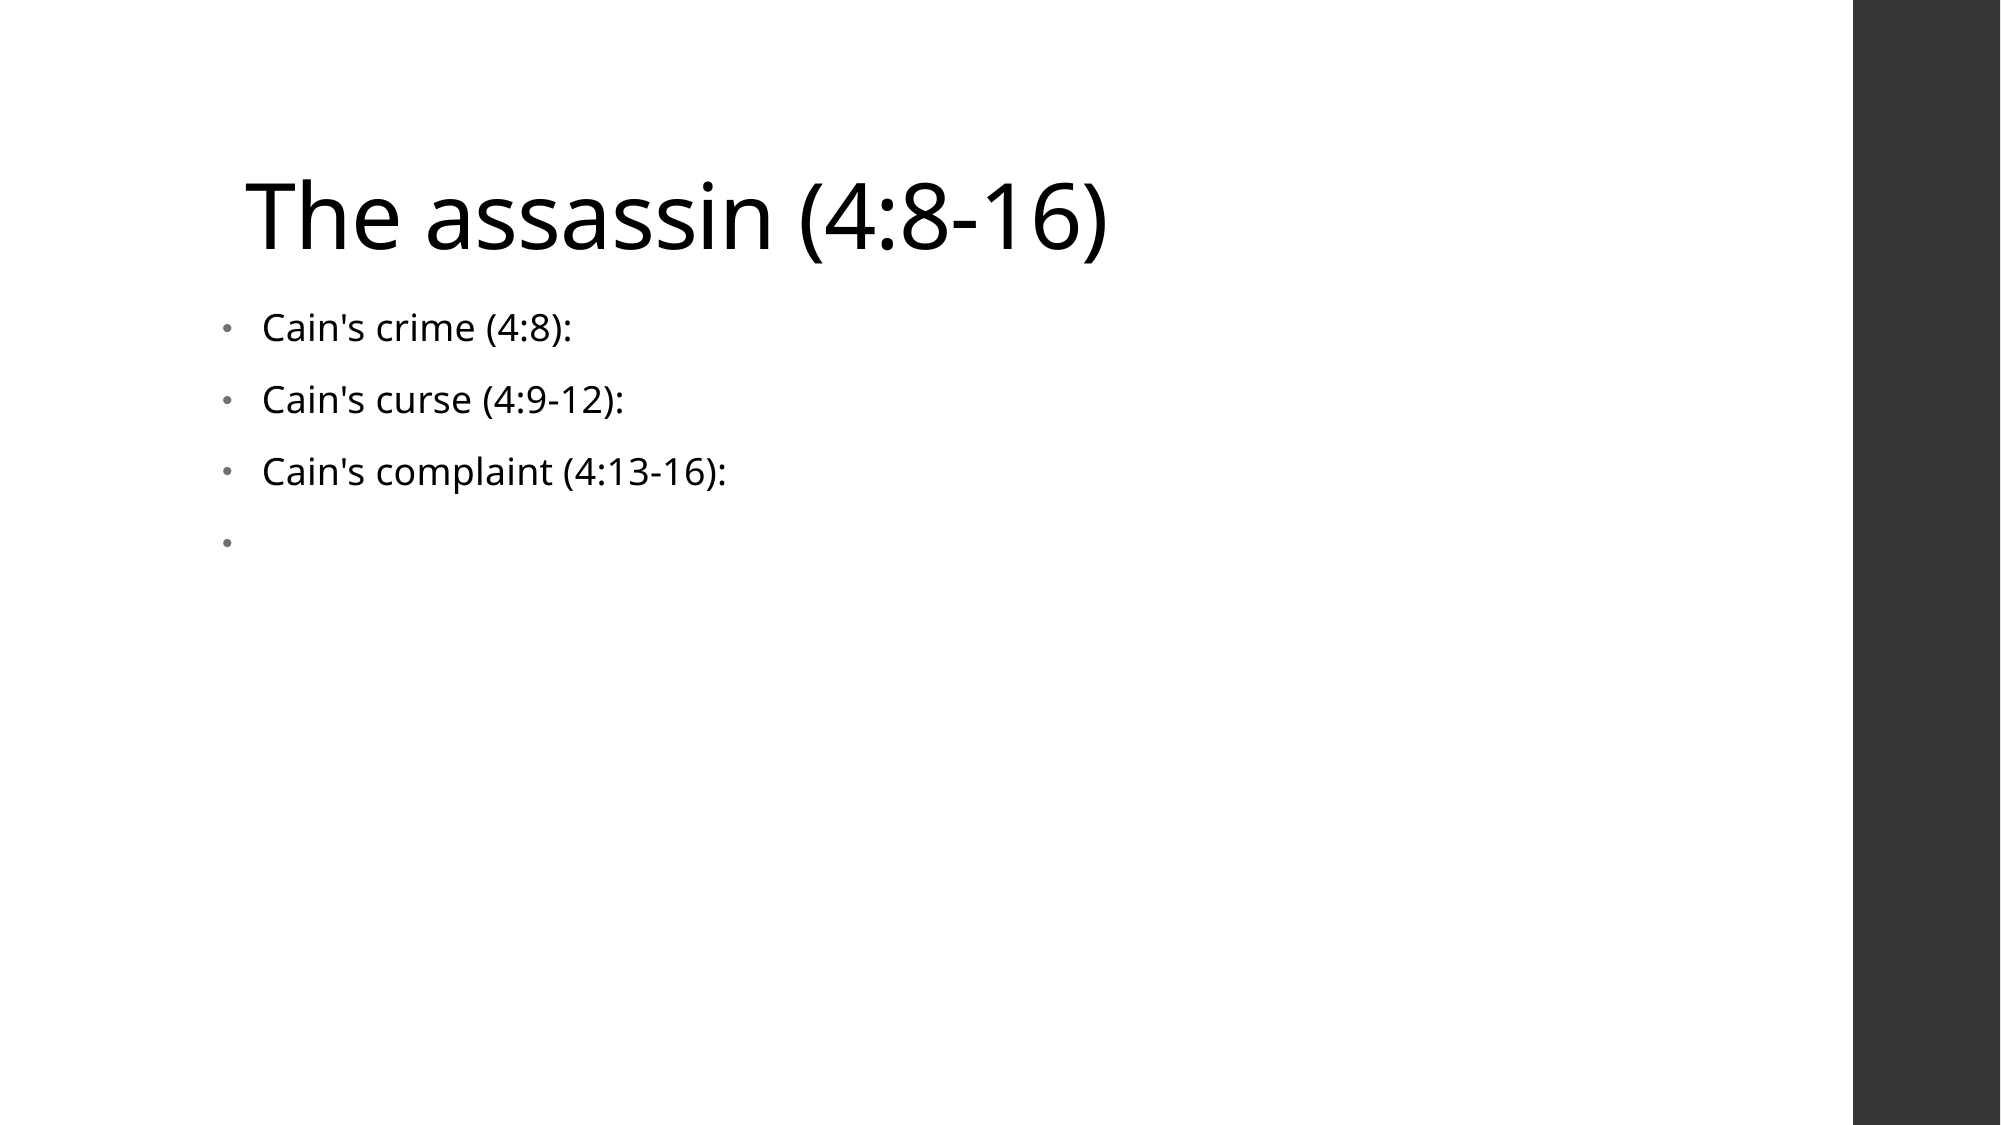

# The assassin (4:8-16)
 Cain's crime (4:8):
 Cain's curse (4:9-12):
 Cain's complaint (4:13-16):